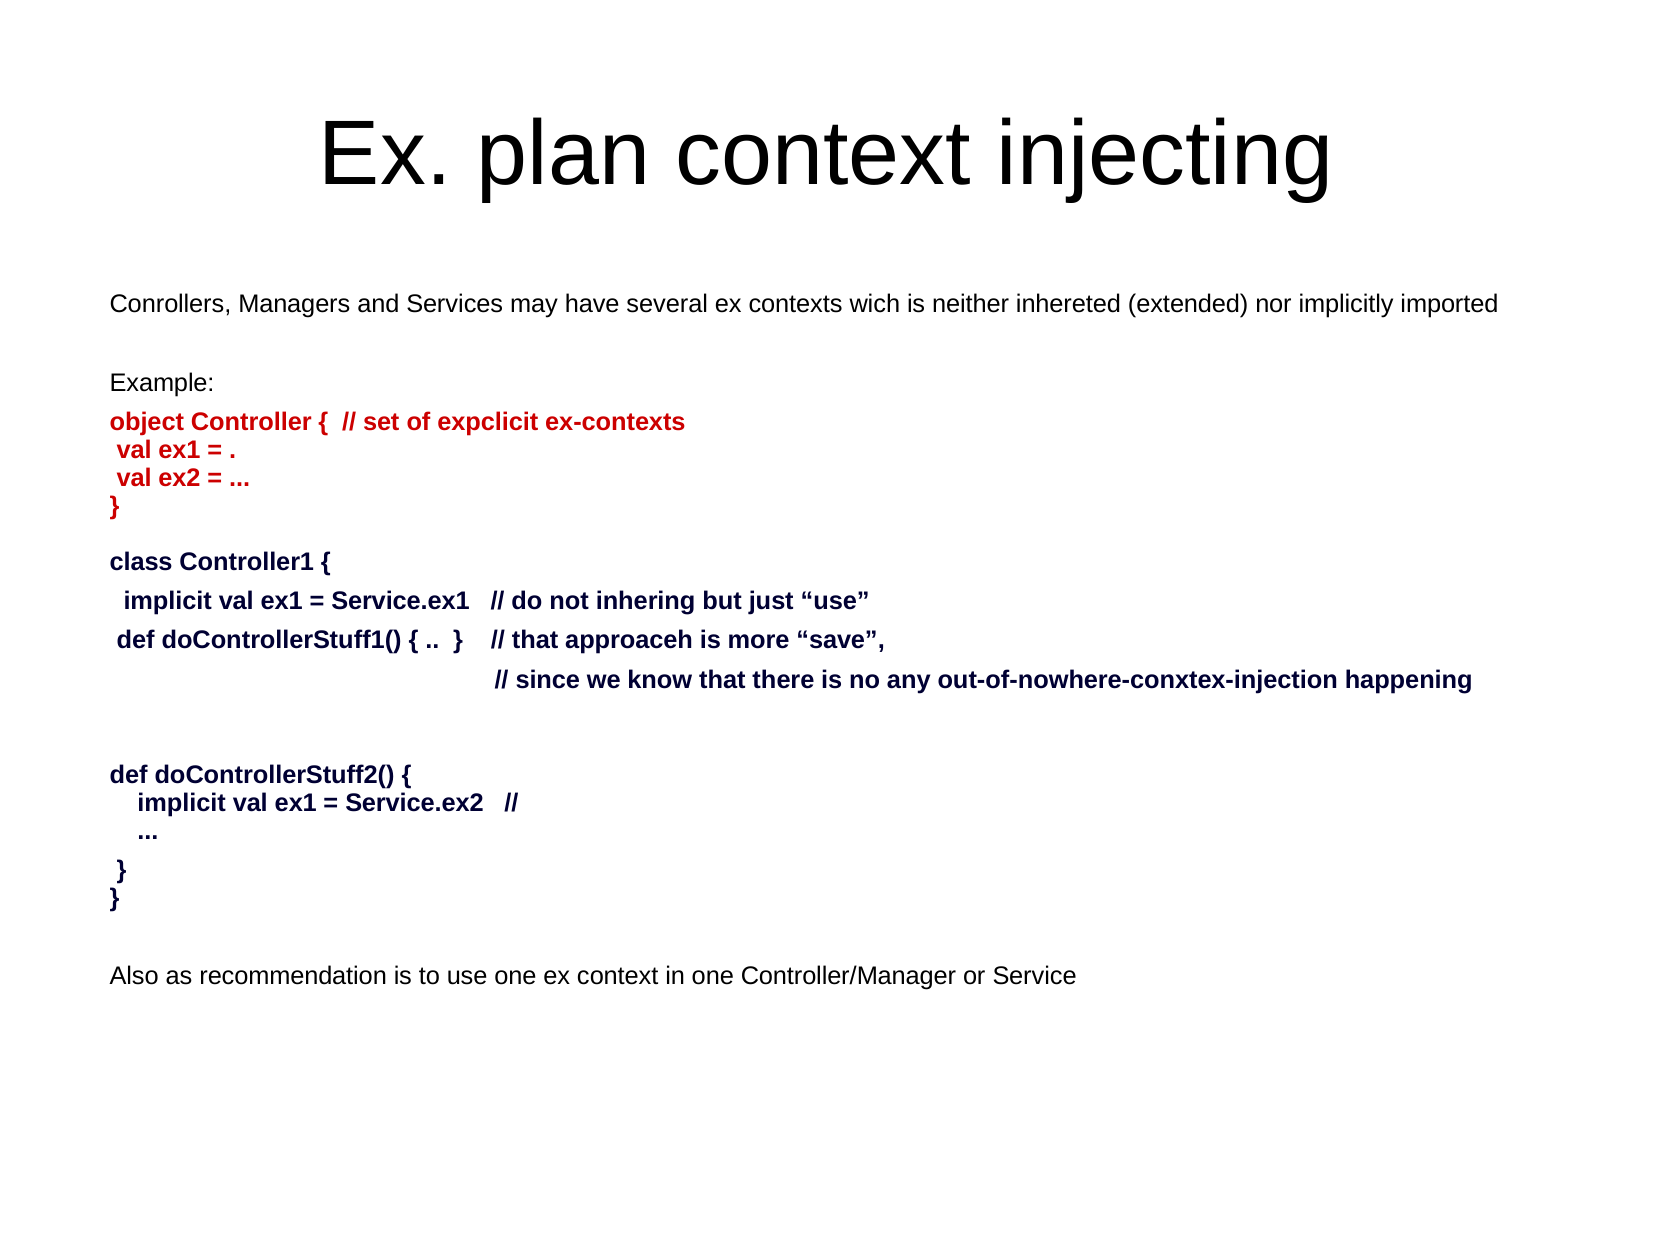

# Ex. plan context injecting
Conrollers, Managers and Services may have several ex contexts wich is neither inhereted (extended) nor implicitly imported
Example:
object Controller { // set of expclicit ex-contexts
 val ex1 = .
 val ex2 = ...
}
class Controller1 {
 implicit val ex1 = Service.ex1 // do not inhering but just “use”
 def doControllerStuff1() { .. } // that approaceh is more “save”,
 // since we know that there is no any out-of-nowhere-conxtex-injection happening
def doControllerStuff2() {
 implicit val ex1 = Service.ex2 //
 ...
 }
}
Also as recommendation is to use one ex context in one Controller/Manager or Service